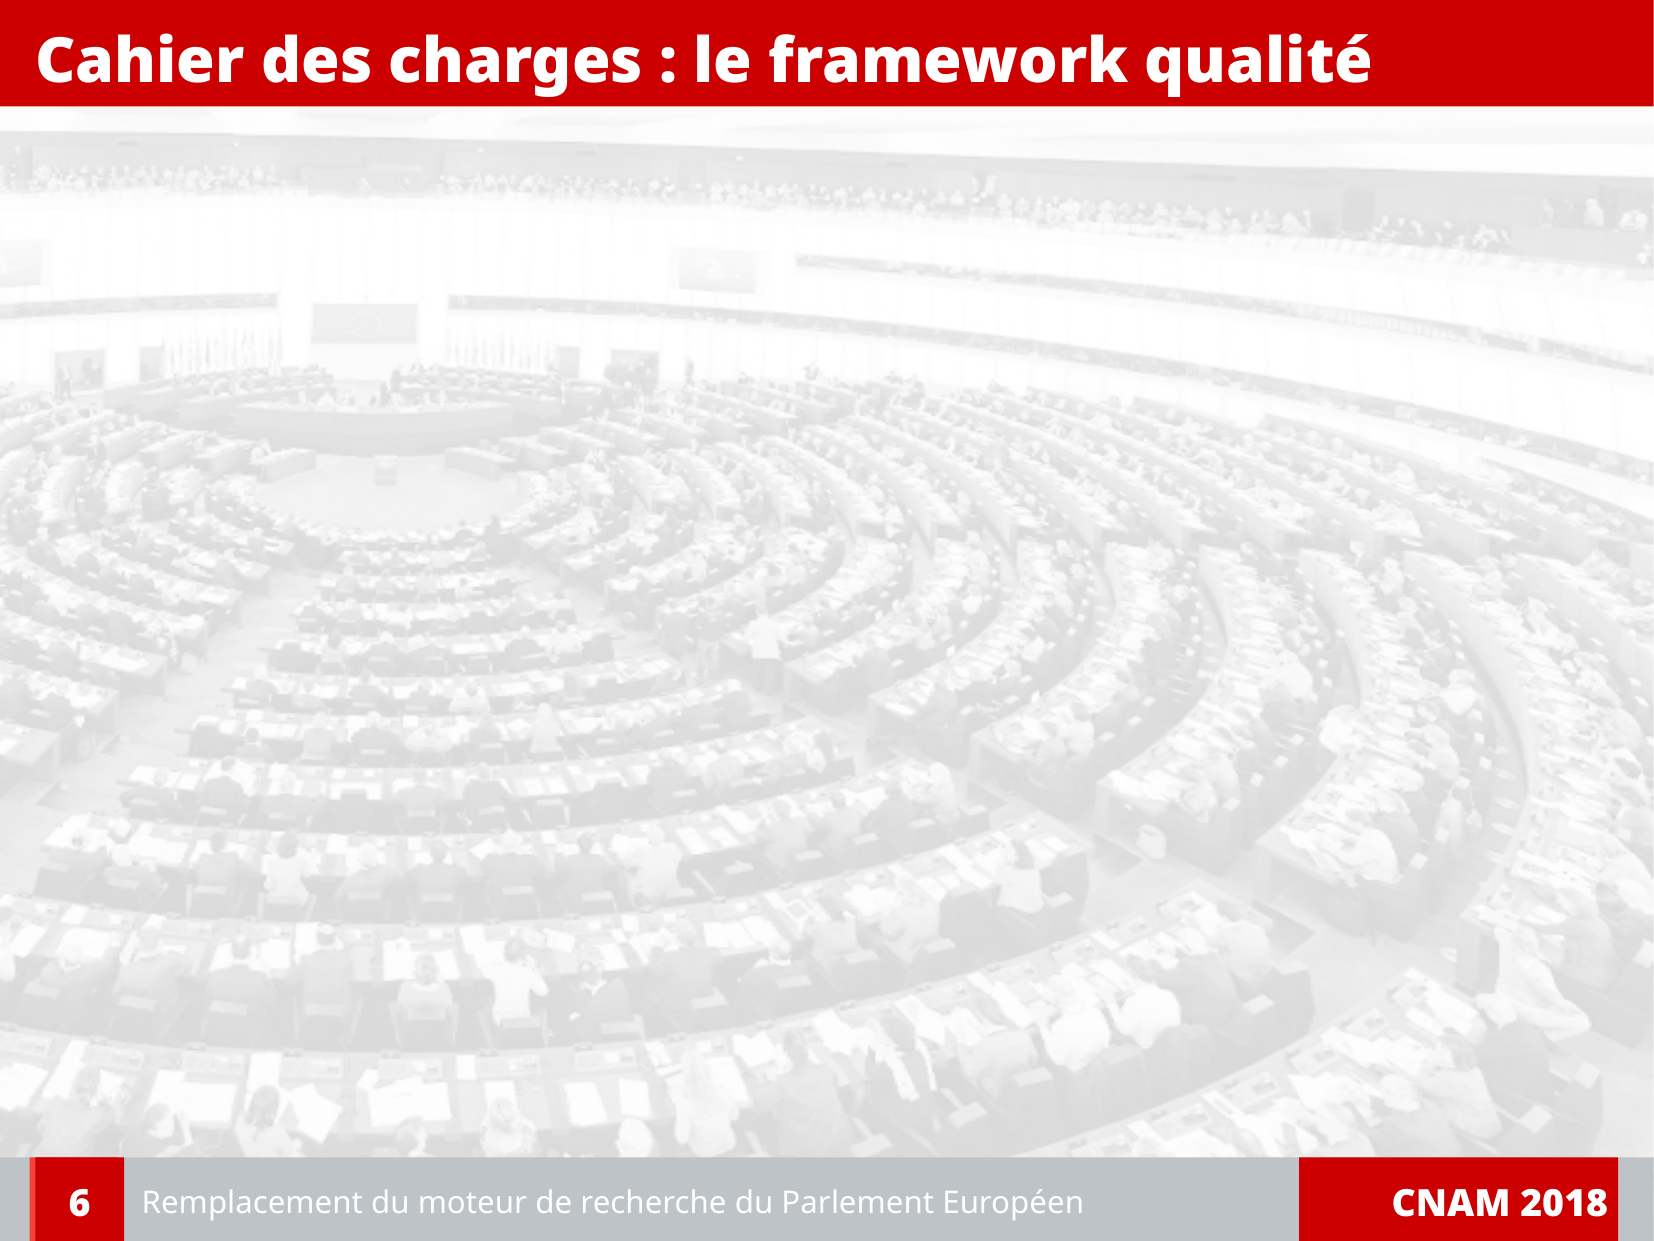

# Cahier des charges : le framework qualité
6
Remplacement du moteur de recherche du Parlement Européen